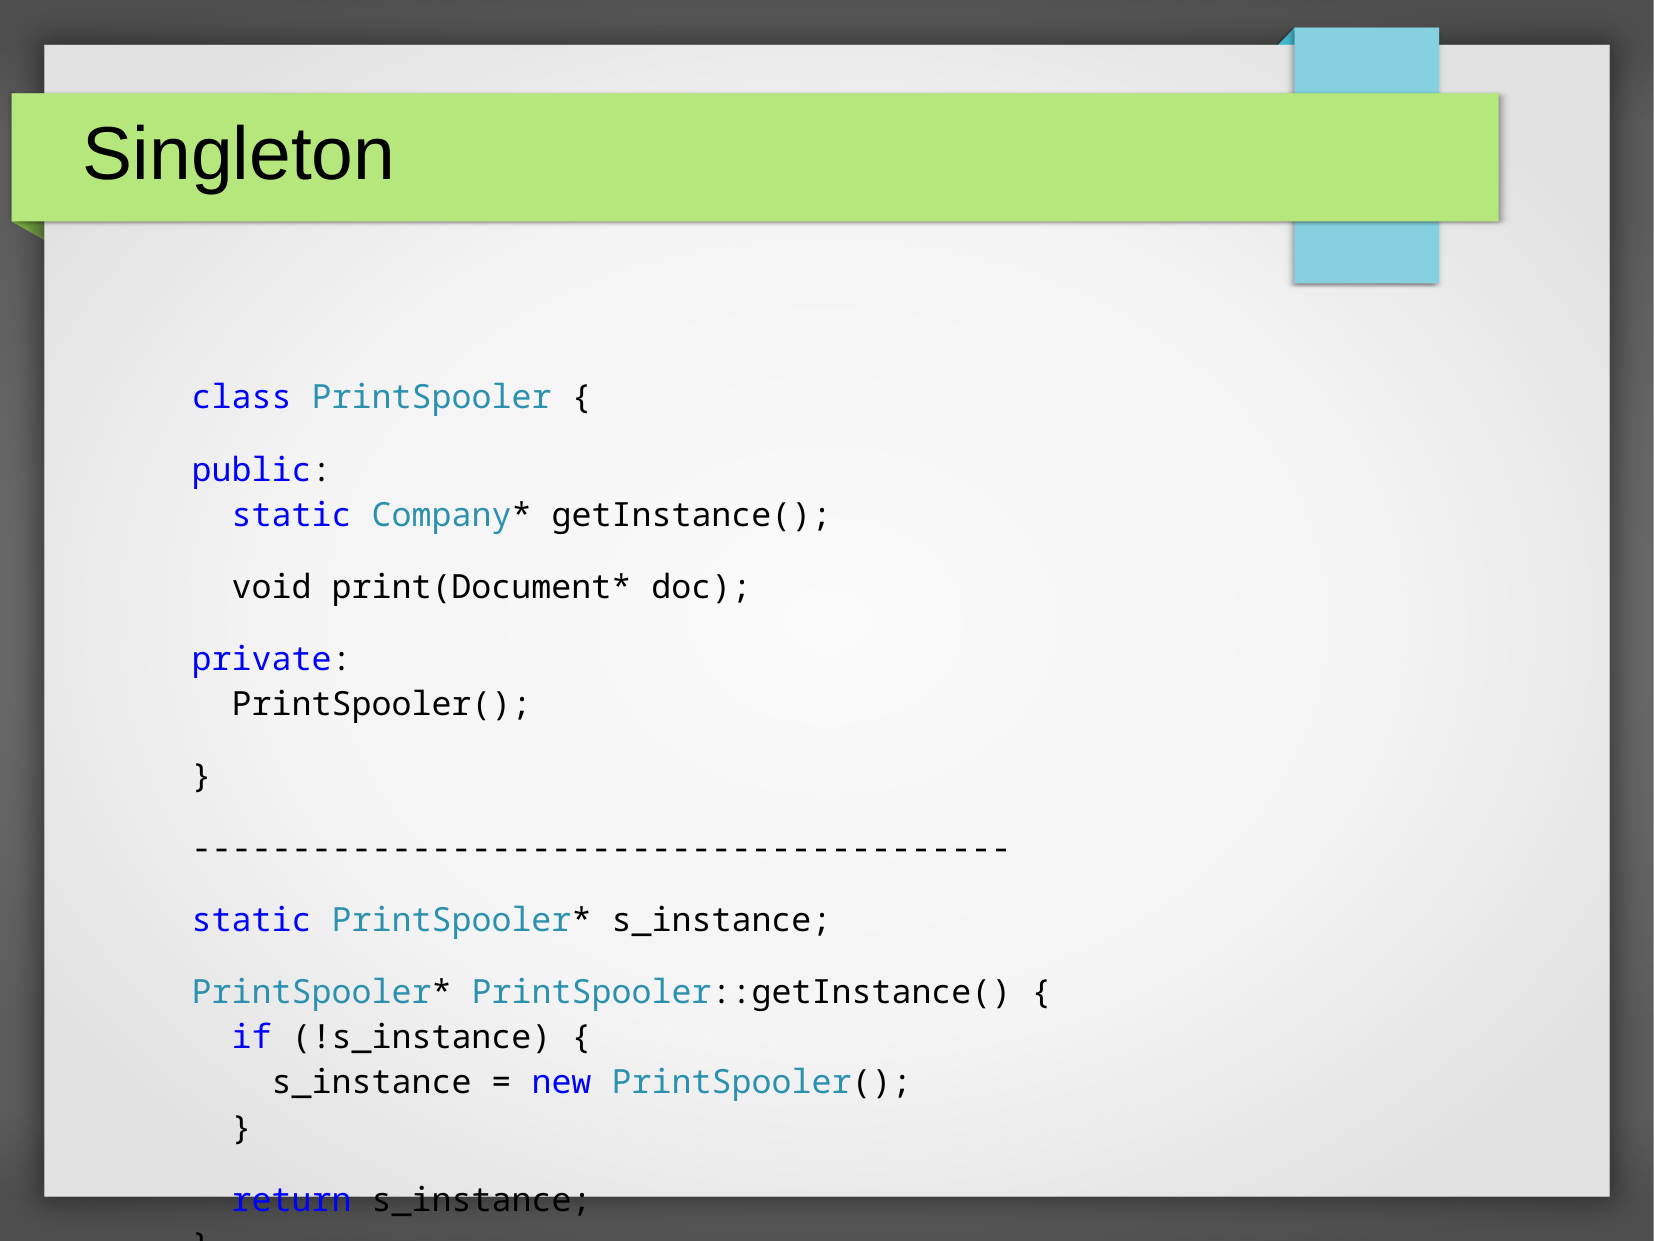

# Singleton
class PrintSpooler {
public:
 static Company* getInstance();
 void print(Document* doc);
private:
 PrintSpooler();
}
-----------------------------------------
static PrintSpooler* s_instance;
PrintSpooler* PrintSpooler::getInstance() {
 if (!s_instance) {
 s_instance = new PrintSpooler();
 }
 return s_instance;
}